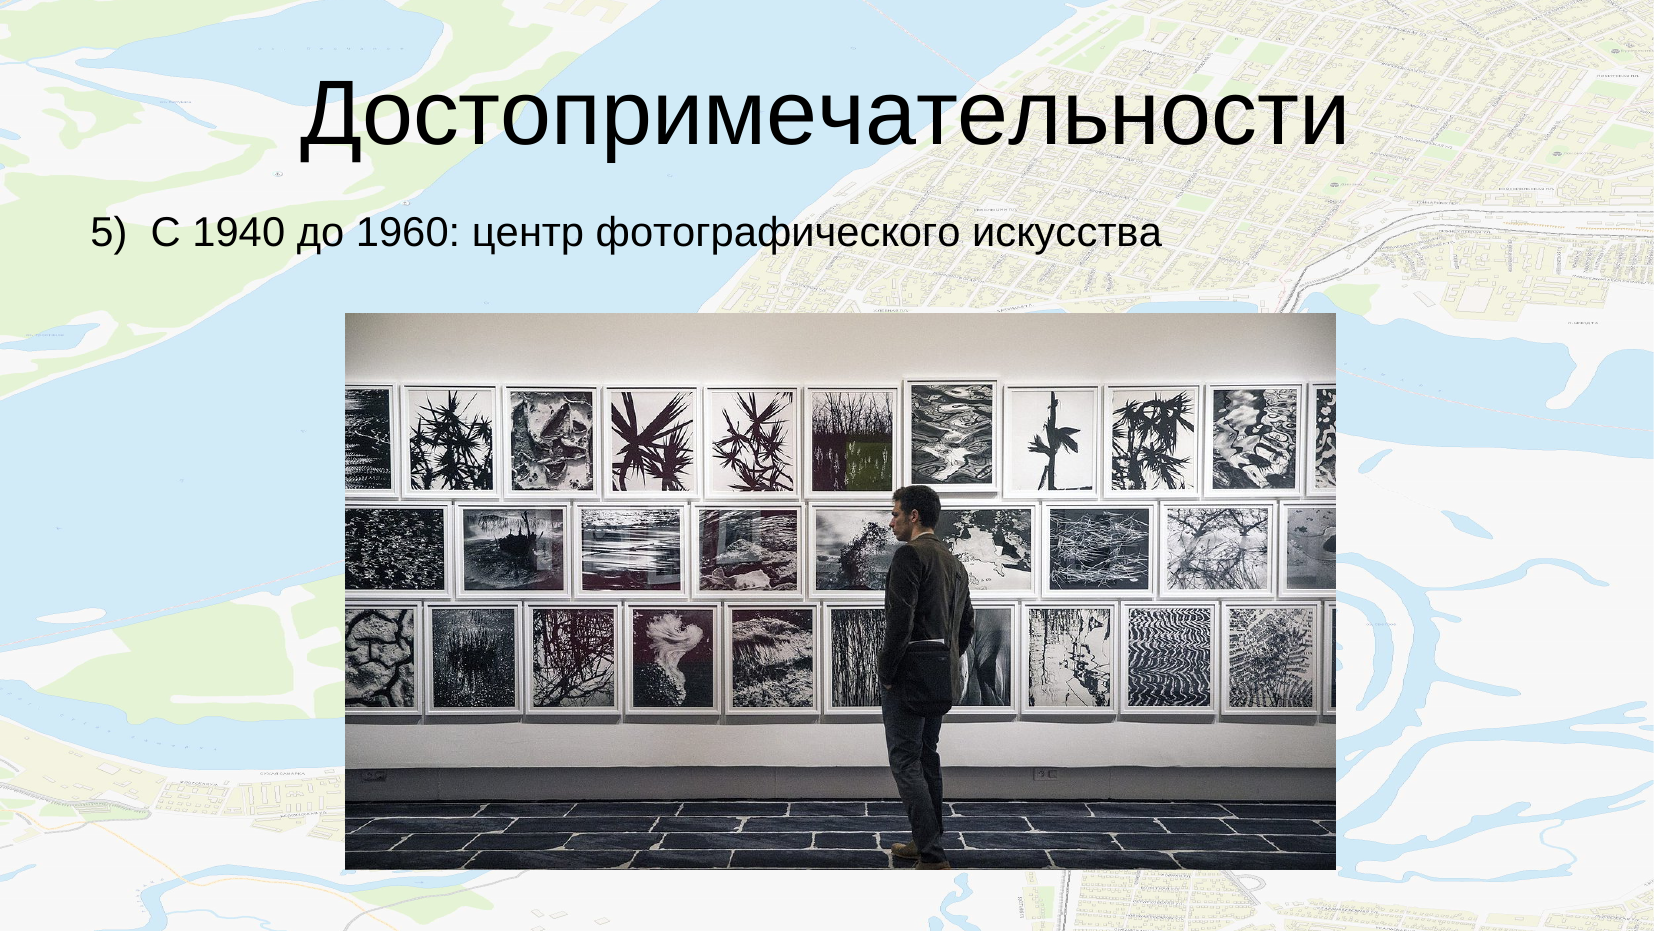

# Достопримечательности
 С 1940 до 1960: центр фотографического искусства